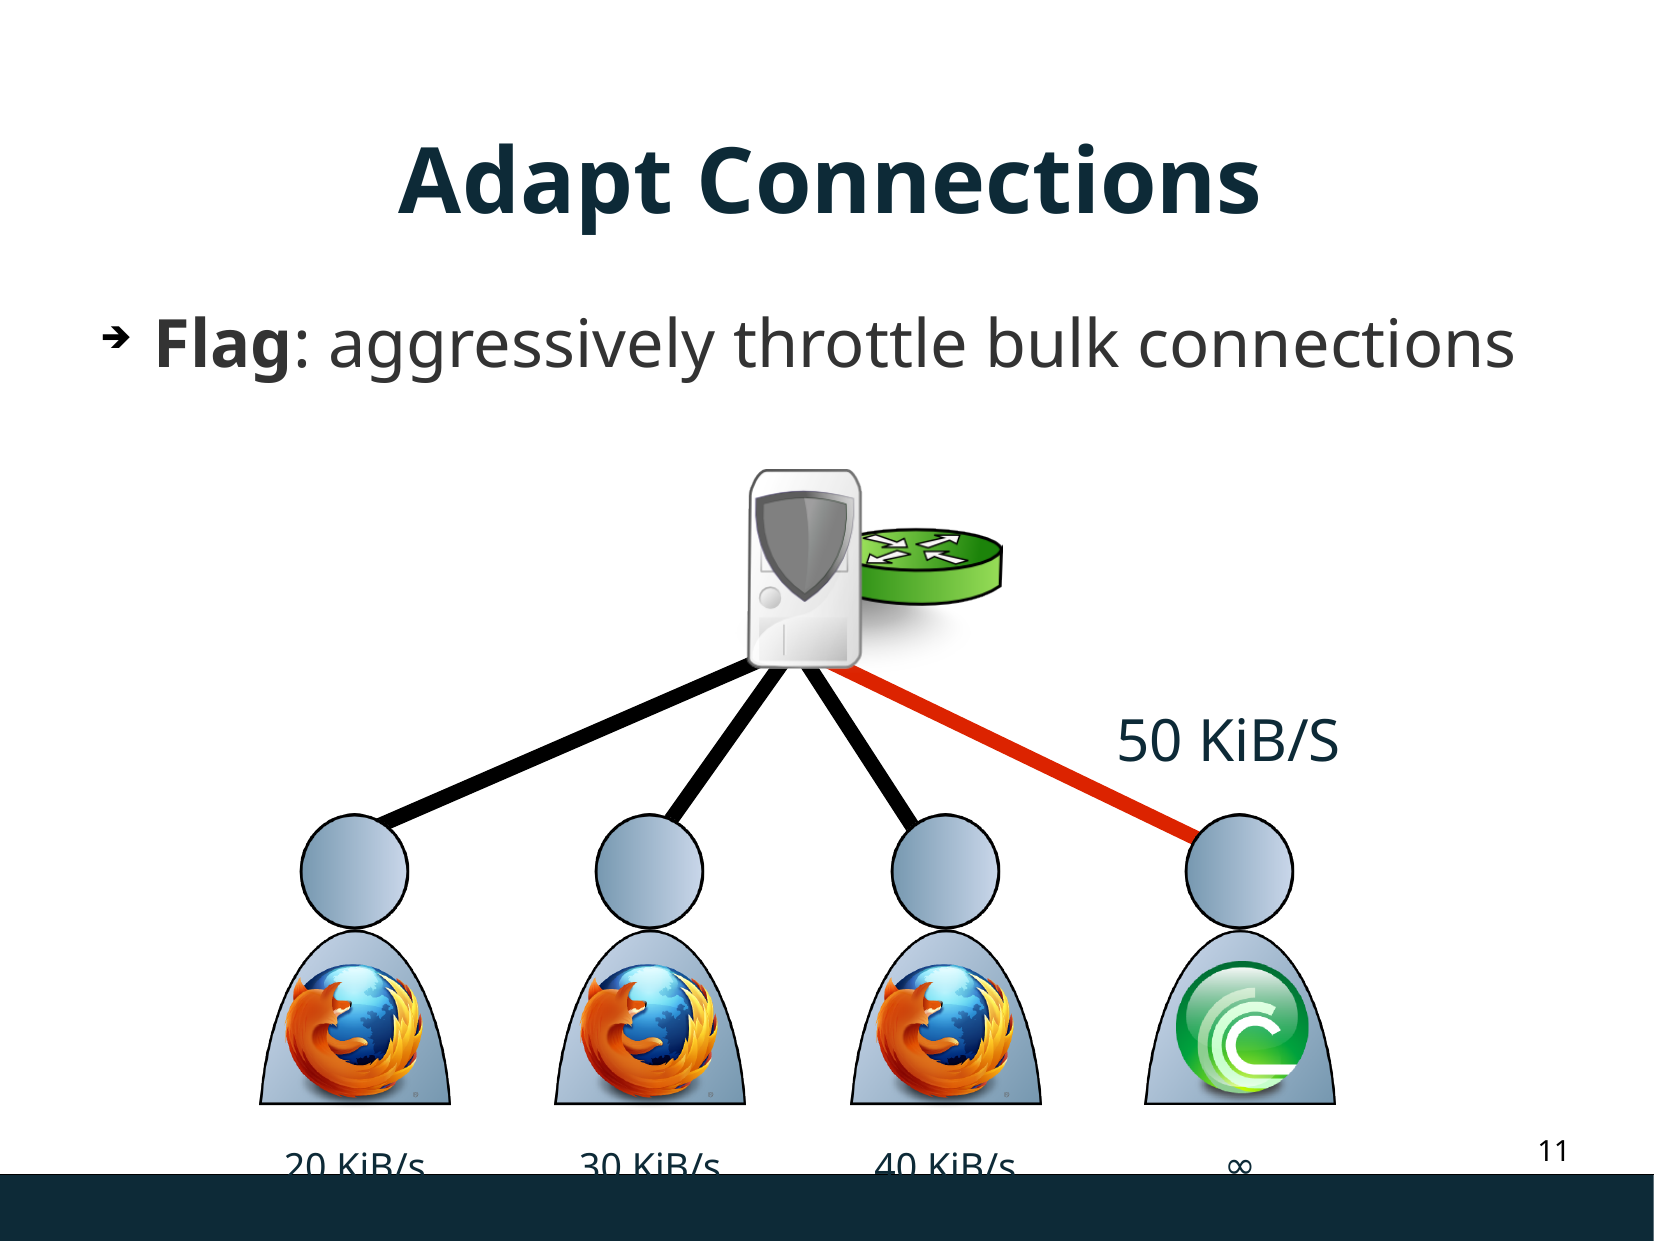

# Adapt Connections
Flag: aggressively throttle bulk connections
50 KiB/S
20 KiB/s
30 KiB/s
40 KiB/s
∞
11